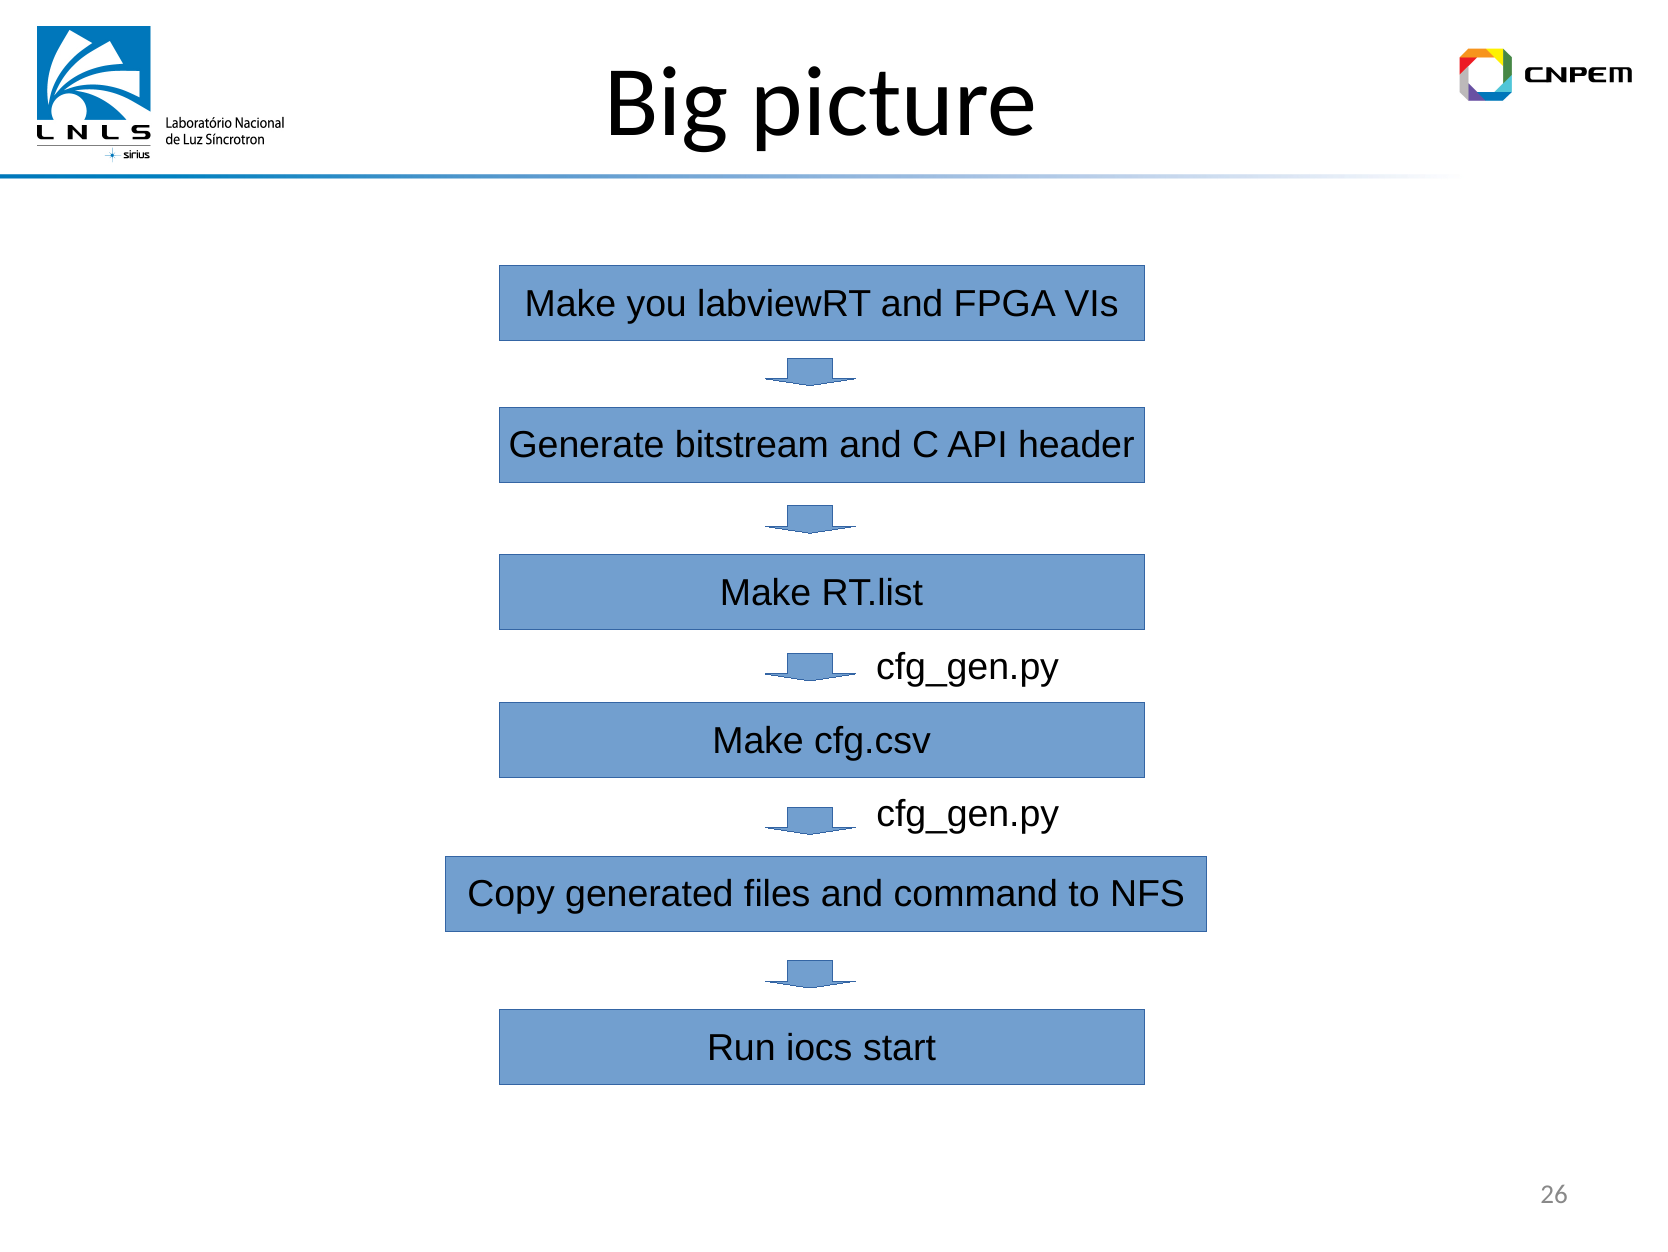

Big picture
Make you labviewRT and FPGA VIs
Generate bitstream and C API header
Make RT.list
cfg_gen.py
Make cfg.csv
cfg_gen.py
Copy generated files and command to NFS
Run iocs start
26